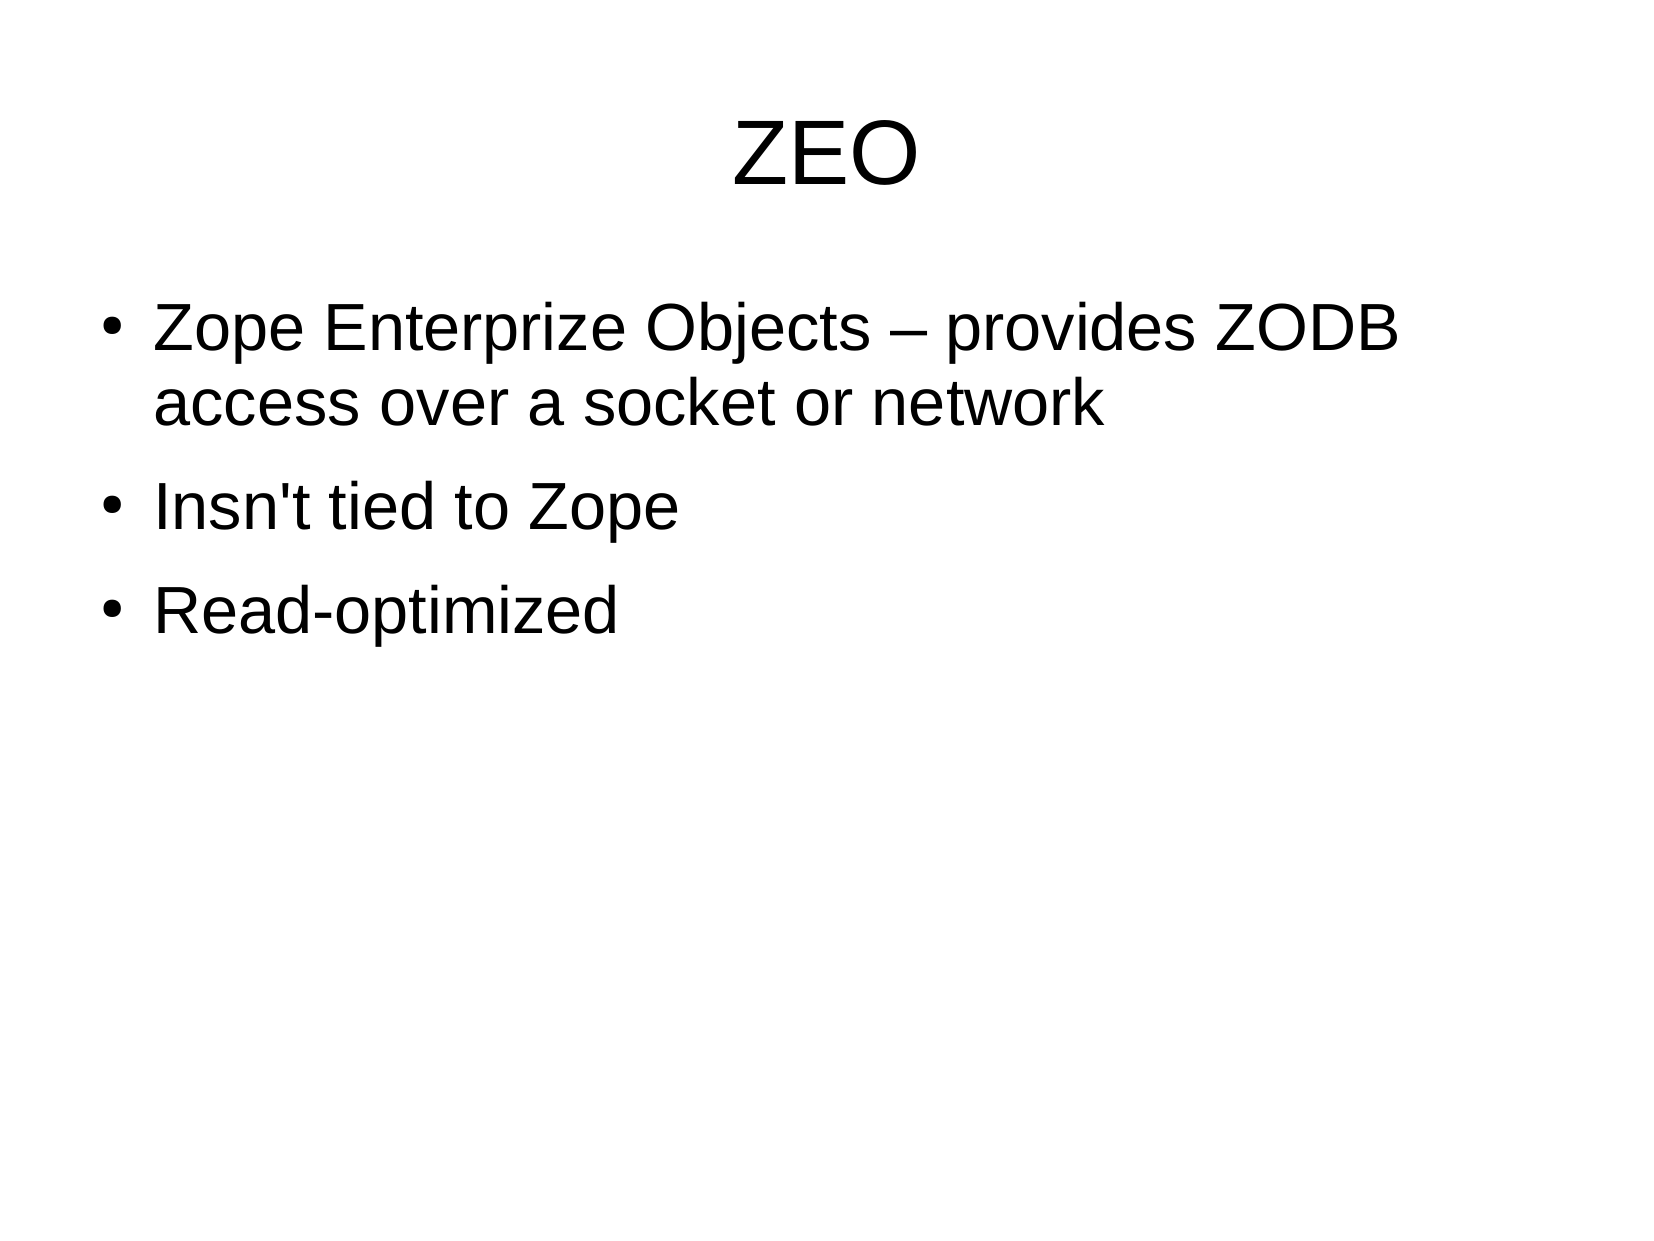

# ZEO
Zope Enterprize Objects – provides ZODB access over a socket or network
Insn't tied to Zope
Read-optimized